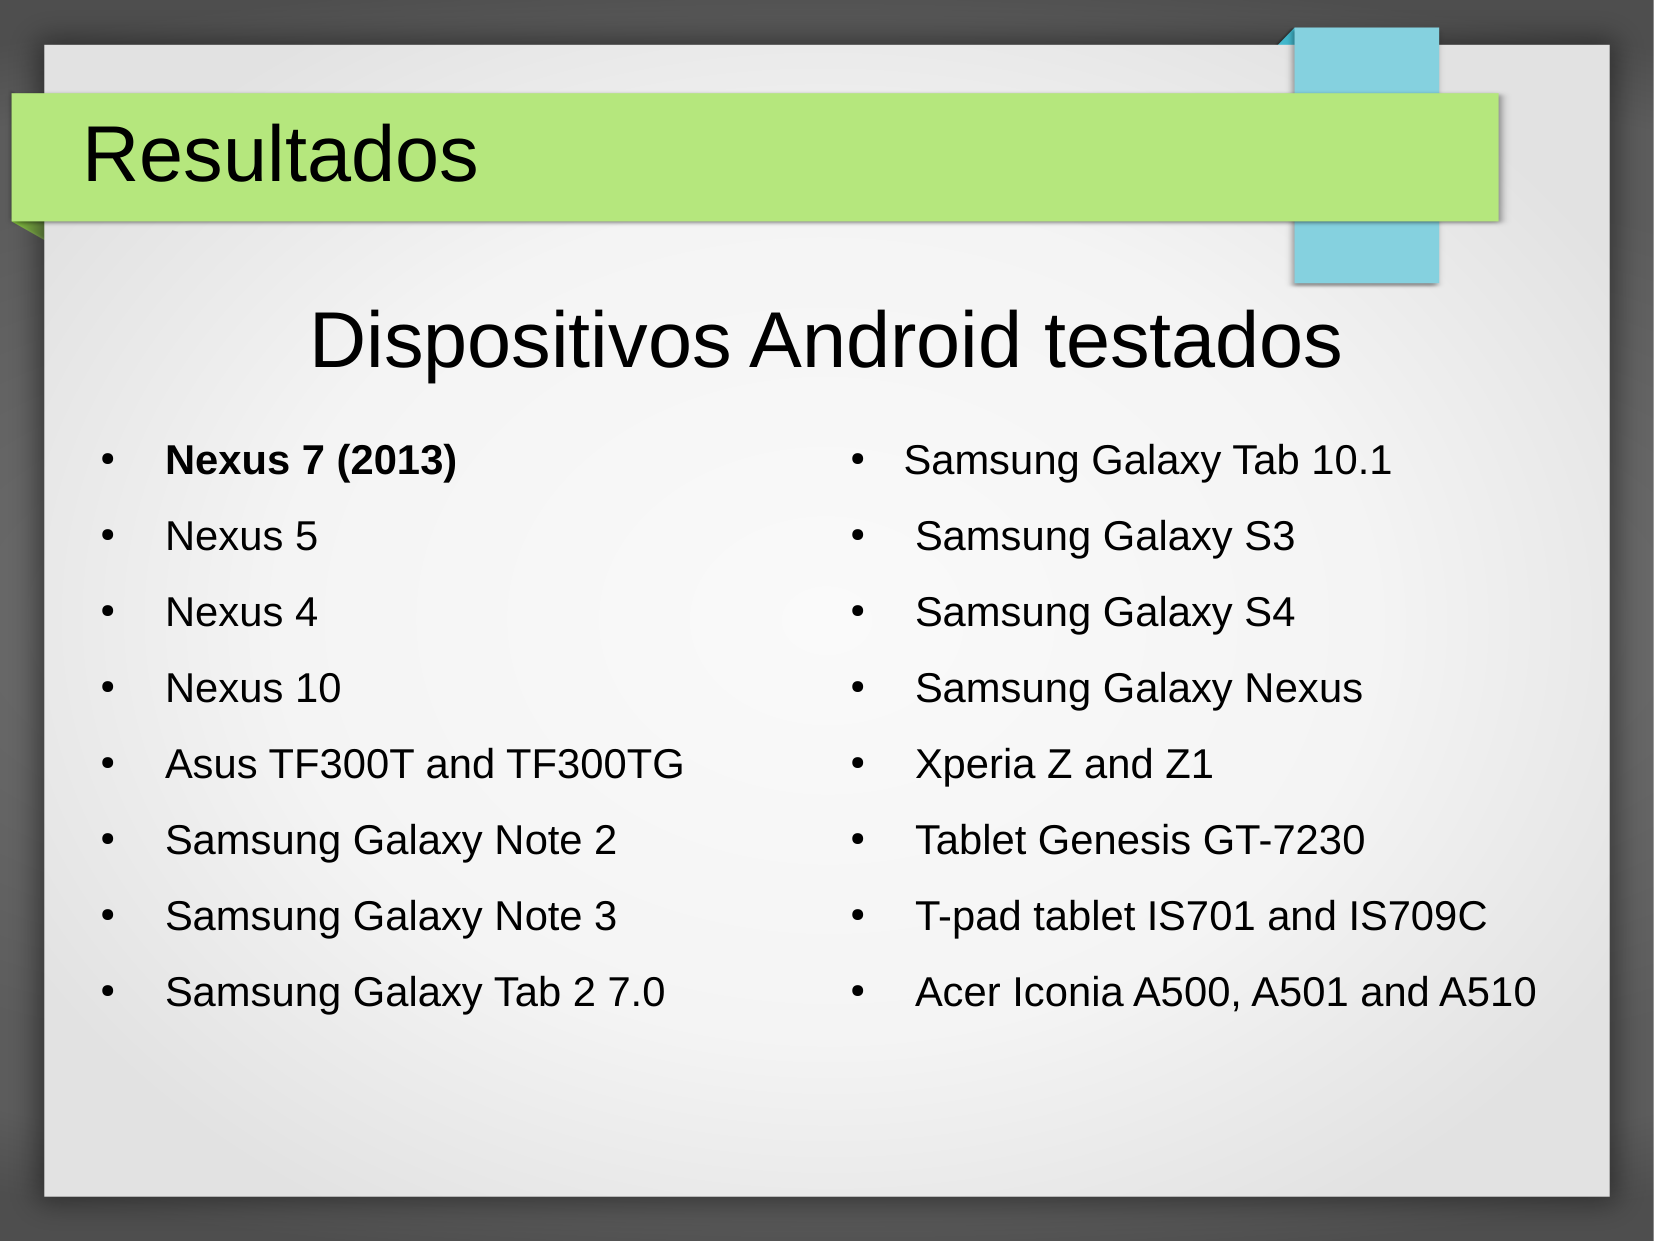

# Resultados
Dispositivos Android testados
 Nexus 7 (2013)
 Nexus 5
 Nexus 4
 Nexus 10
 Asus TF300T and TF300TG
 Samsung Galaxy Note 2
 Samsung Galaxy Note 3
 Samsung Galaxy Tab 2 7.0
Samsung Galaxy Tab 10.1
 Samsung Galaxy S3
 Samsung Galaxy S4
 Samsung Galaxy Nexus
 Xperia Z and Z1
 Tablet Genesis GT-7230
 T-pad tablet IS701 and IS709C
 Acer Iconia A500, A501 and A510